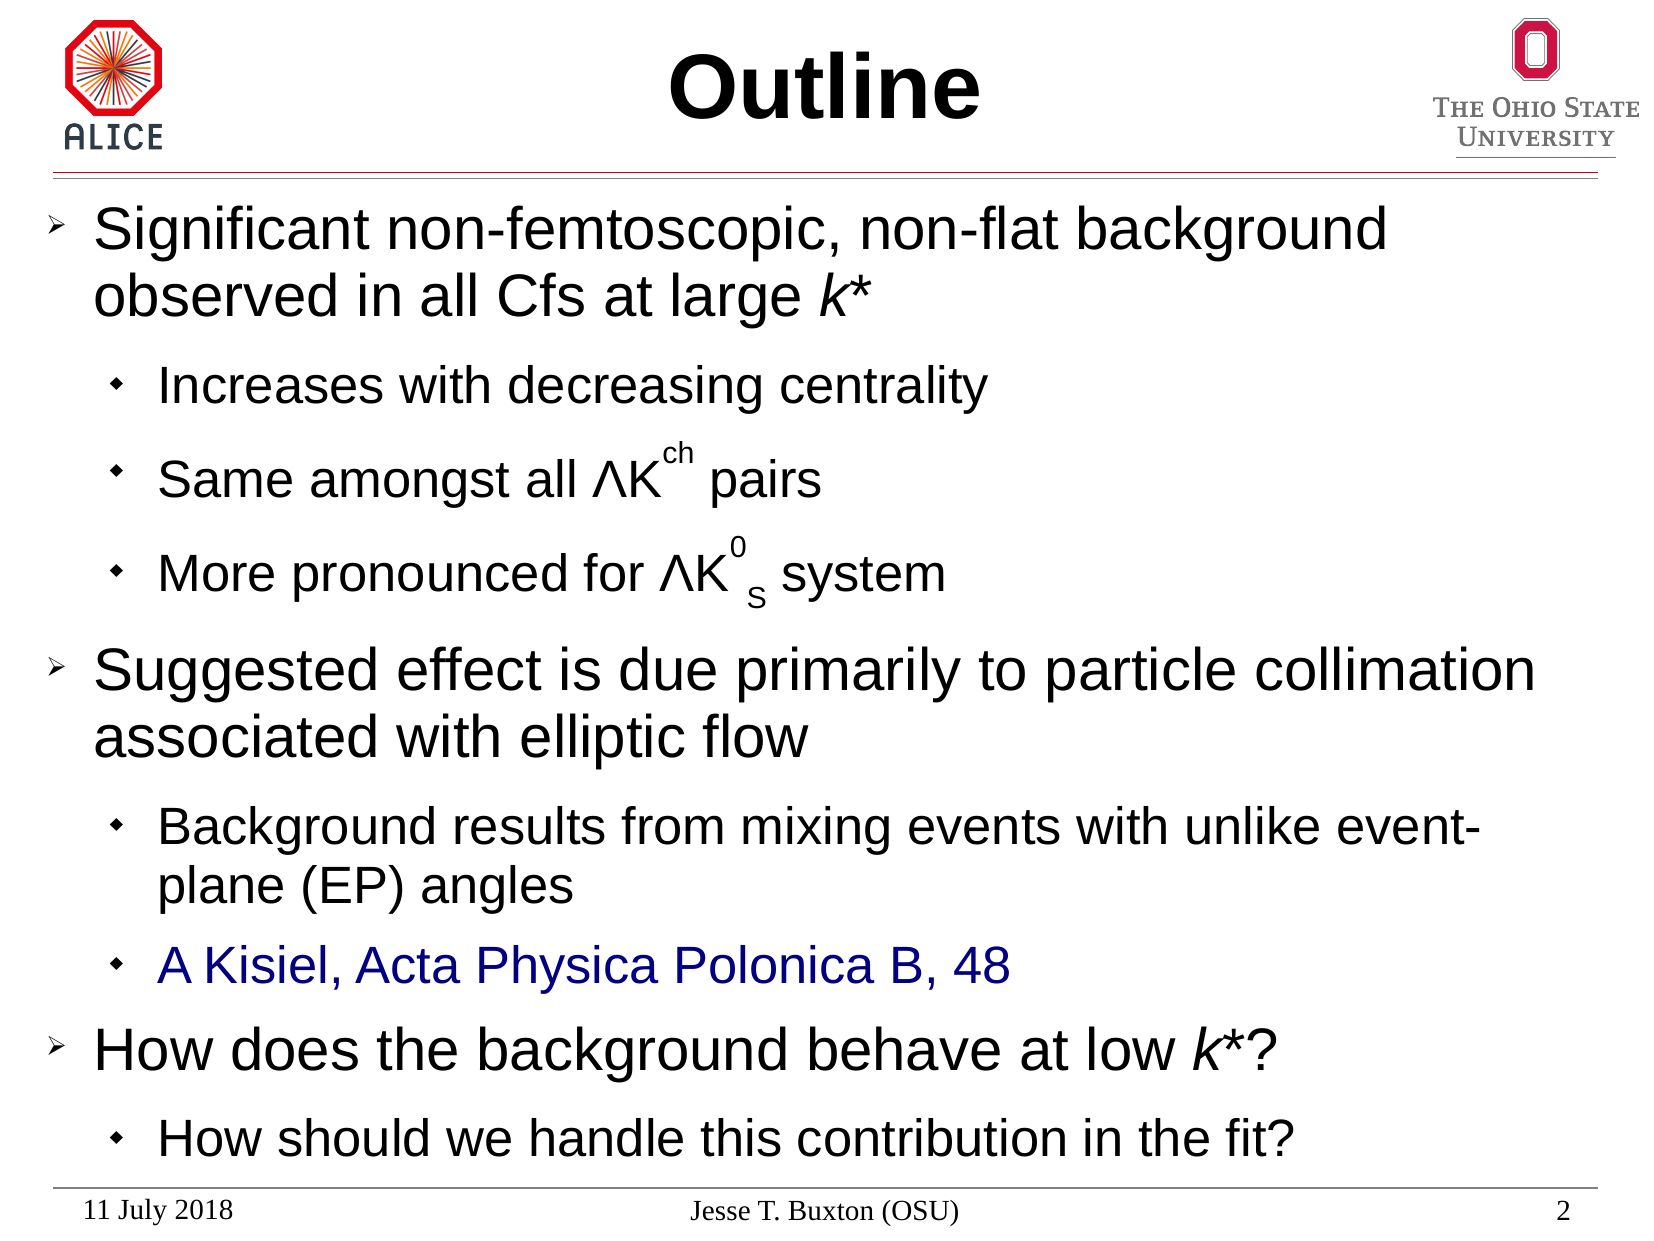

Outline
# Significant non-femtoscopic, non-flat background observed in all Cfs at large k*
Increases with decreasing centrality
Same amongst all ΛKch pairs
More pronounced for ΛK0S system
Suggested effect is due primarily to particle collimation associated with elliptic flow
Background results from mixing events with unlike event-plane (EP) angles
A Kisiel, Acta Physica Polonica B, 48
How does the background behave at low k*?
How should we handle this contribution in the fit?
11 July 2018
Jesse T. Buxton (OSU)
2